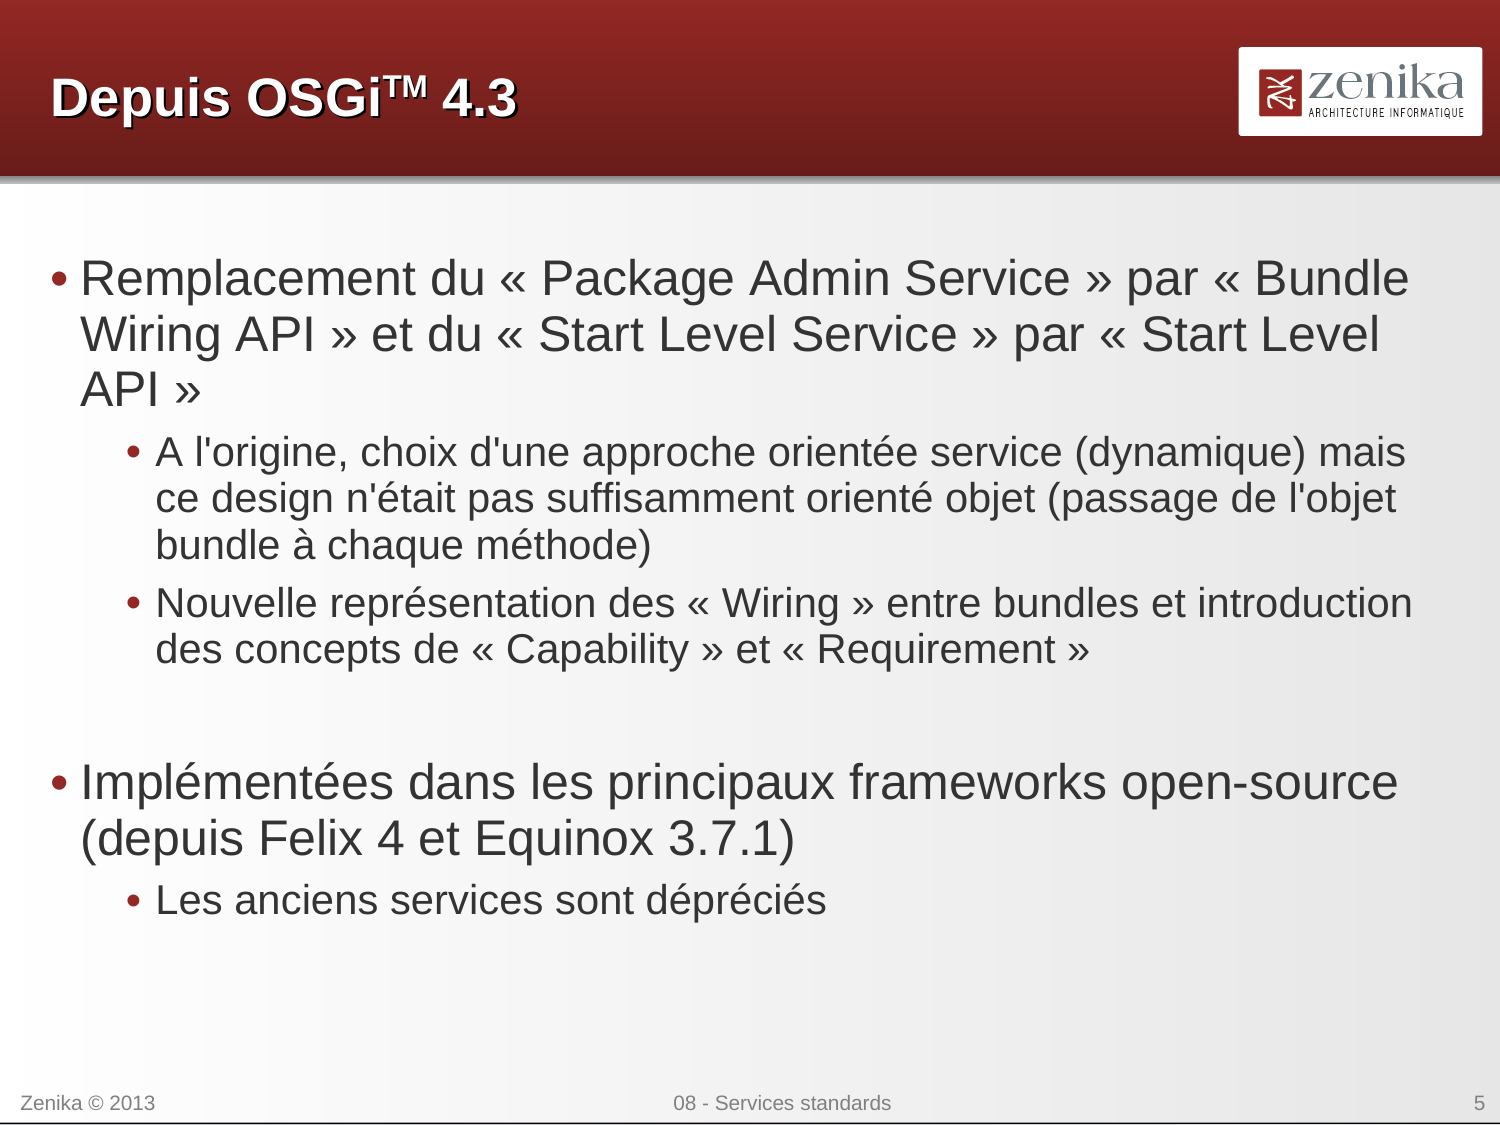

# Depuis OSGiTM 4.3
Remplacement du « Package Admin Service » par « Bundle Wiring API » et du « Start Level Service » par « Start Level API »
A l'origine, choix d'une approche orientée service (dynamique) mais ce design n'était pas suffisamment orienté objet (passage de l'objet bundle à chaque méthode)
Nouvelle représentation des « Wiring » entre bundles et introduction des concepts de « Capability » et « Requirement »
Implémentées dans les principaux frameworks open-source (depuis Felix 4 et Equinox 3.7.1)
Les anciens services sont dépréciés